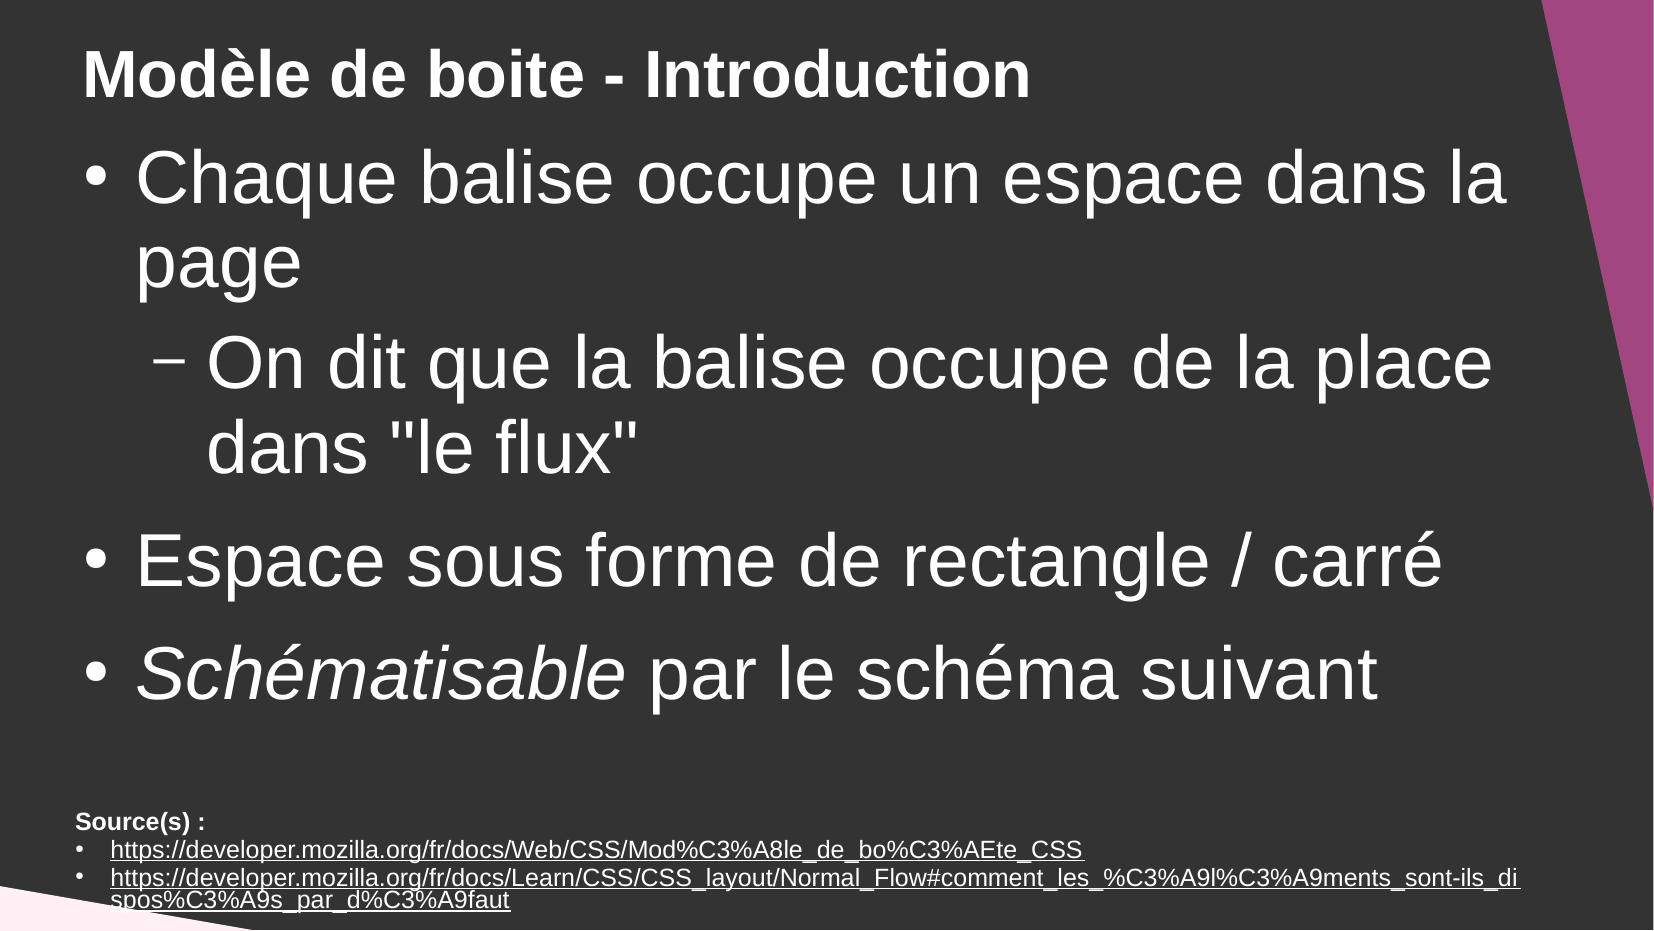

# Modèle de boite - Introduction
Chaque balise occupe un espace dans la page
On dit que la balise occupe de la place dans "le flux"
Espace sous forme de rectangle / carré
Schématisable par le schéma suivant
Source(s) :
https://developer.mozilla.org/fr/docs/Web/CSS/Mod%C3%A8le_de_bo%C3%AEte_CSS
https://developer.mozilla.org/fr/docs/Learn/CSS/CSS_layout/Normal_Flow#comment_les_%C3%A9l%C3%A9ments_sont-ils_dispos%C3%A9s_par_d%C3%A9faut